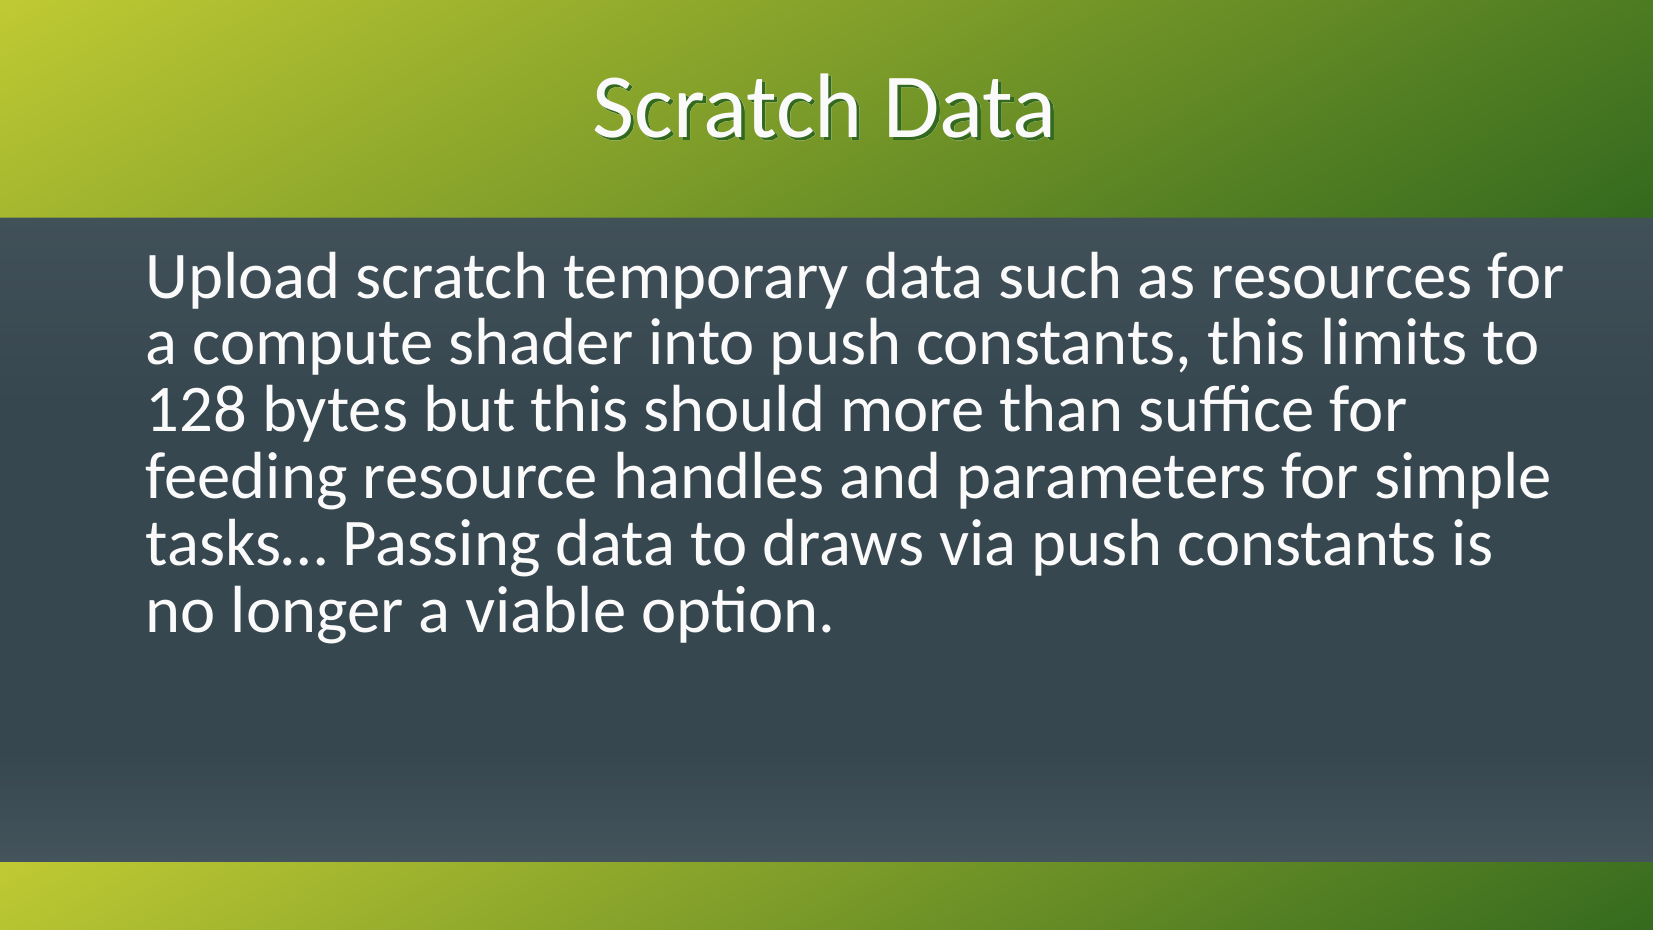

# Scratch Data
Upload scratch temporary data such as resources for a compute shader into push constants, this limits to 128 bytes but this should more than suffice for feeding resource handles and parameters for simple tasks… Passing data to draws via push constants is no longer a viable option.